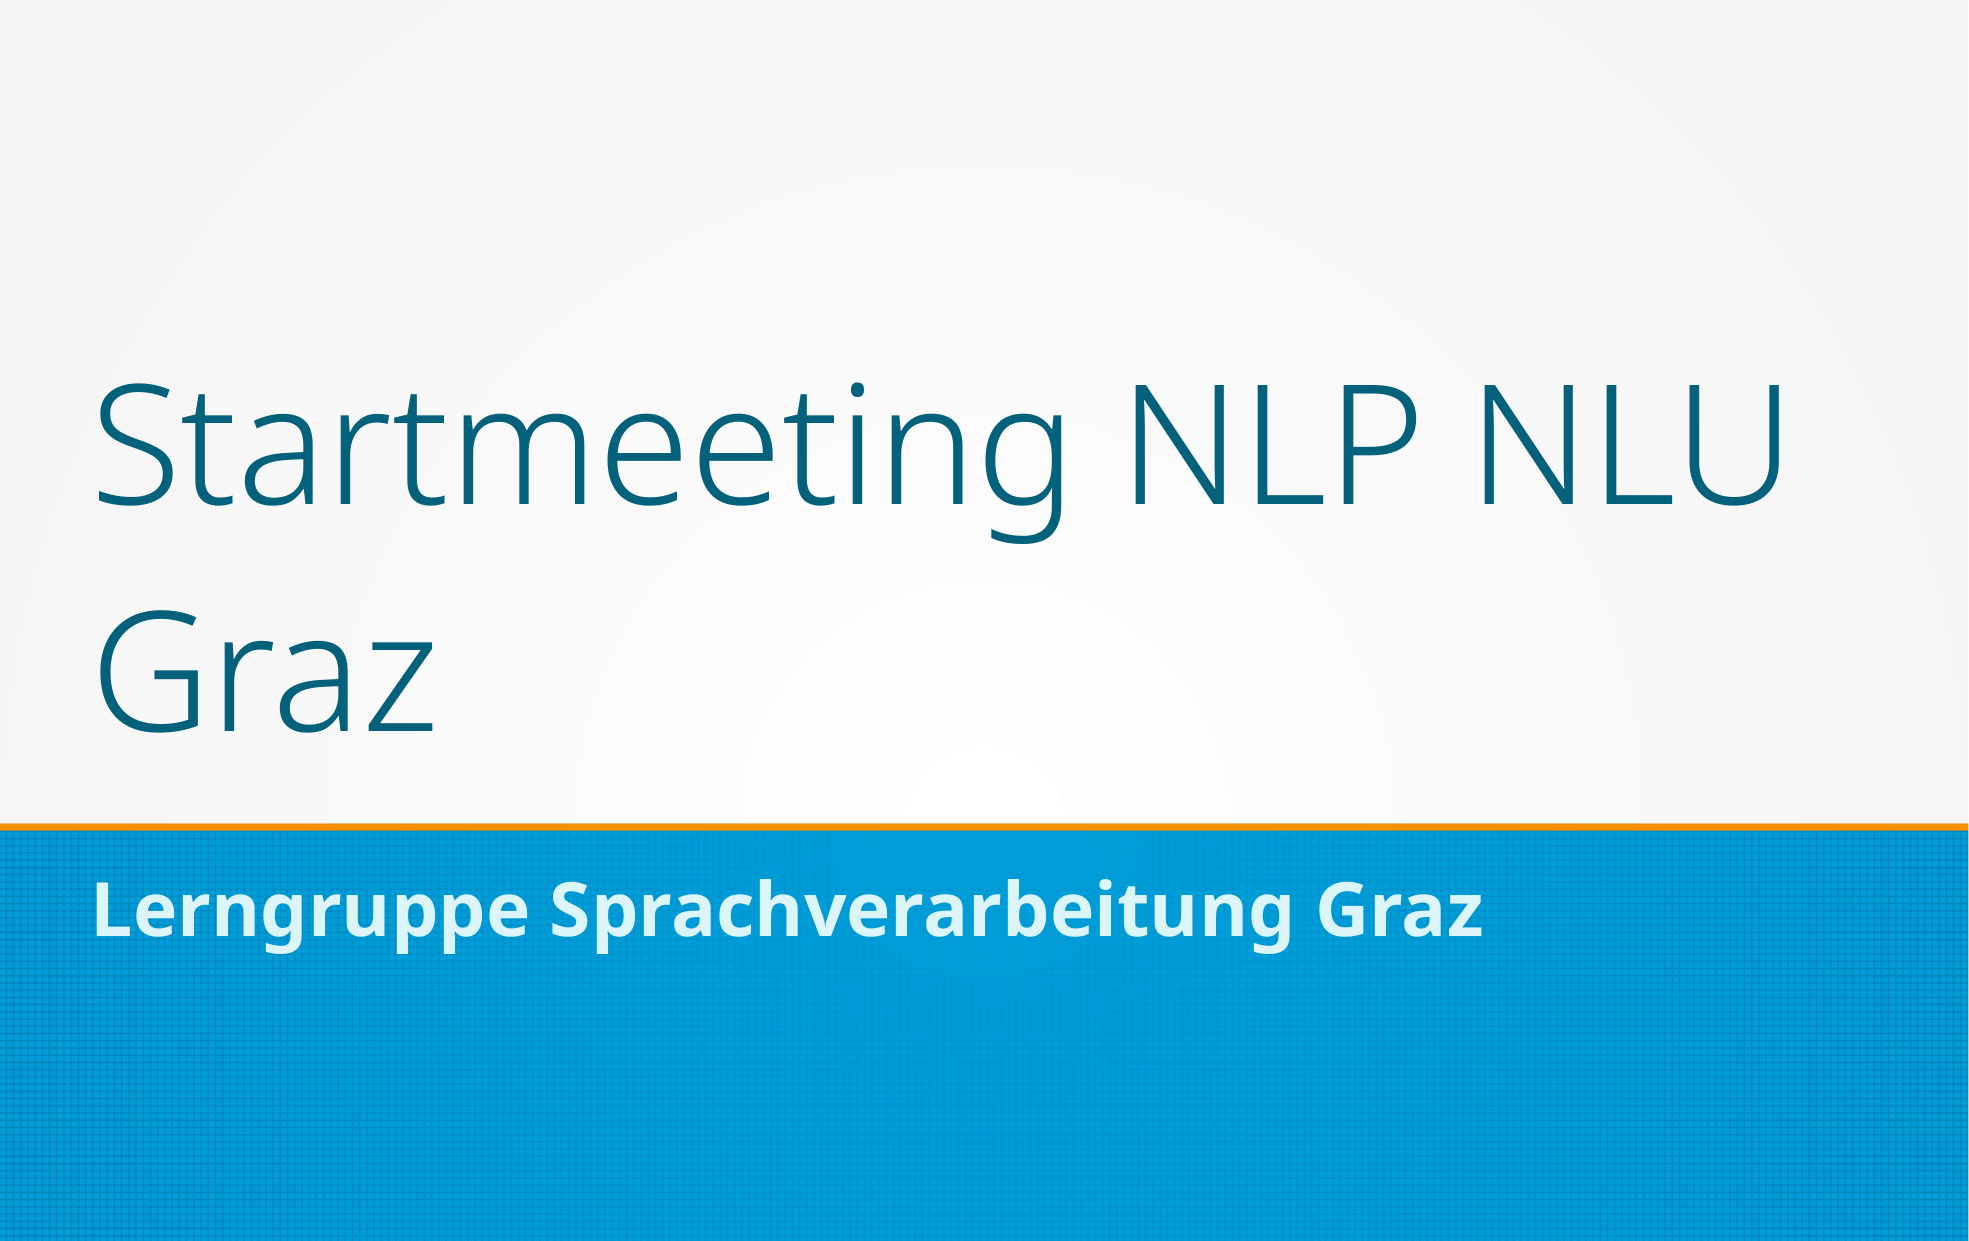

# Startmeeting NLP NLU Graz
Lerngruppe Sprachverarbeitung Graz